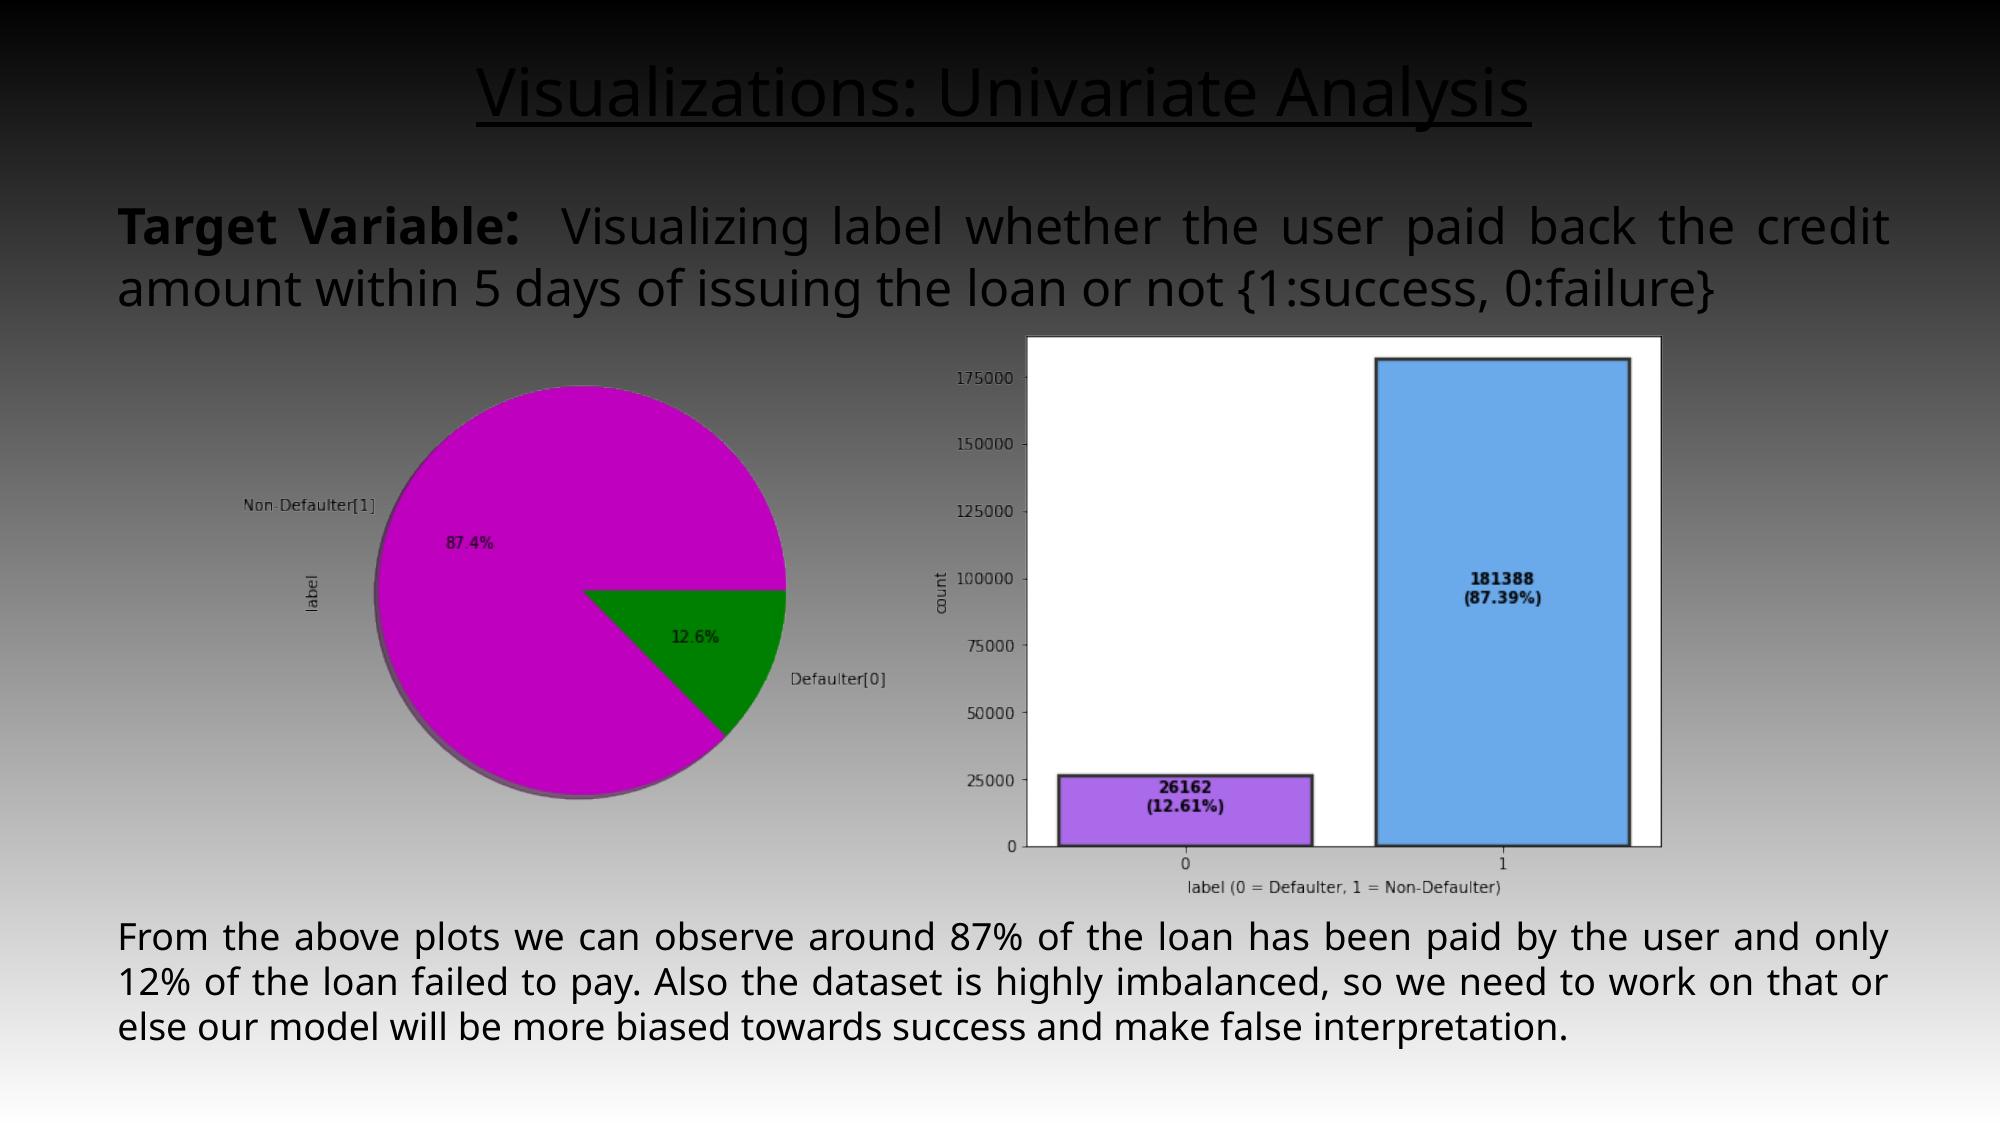

Visualizations: Univariate Analysis
Target Variable: Visualizing label whether the user paid back the credit amount within 5 days of issuing the loan or not {1:success, 0:failure}
From the above plots we can observe around 87% of the loan has been paid by the user and only 12% of the loan failed to pay. Also the dataset is highly imbalanced, so we need to work on that or else our model will be more biased towards success and make false interpretation.